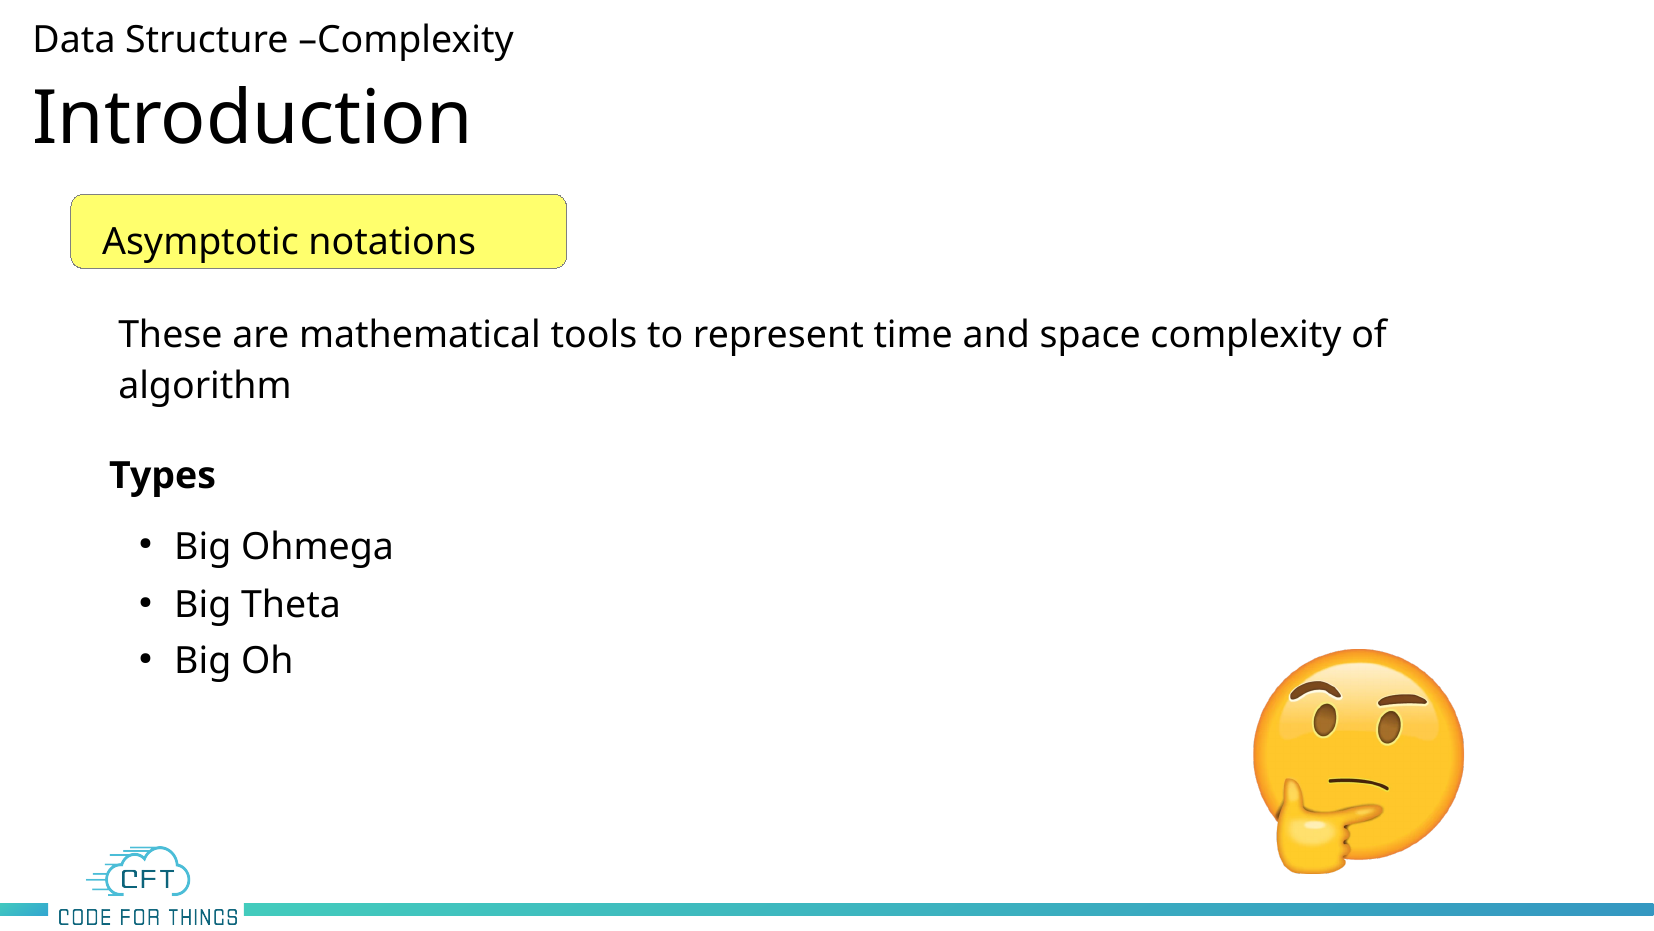

# Data Structure –Complexity Introduction
Asymptotic notations
These are mathematical tools to represent time and space complexity of algorithm
Types
Big Ohmega
Big Theta
Big Oh